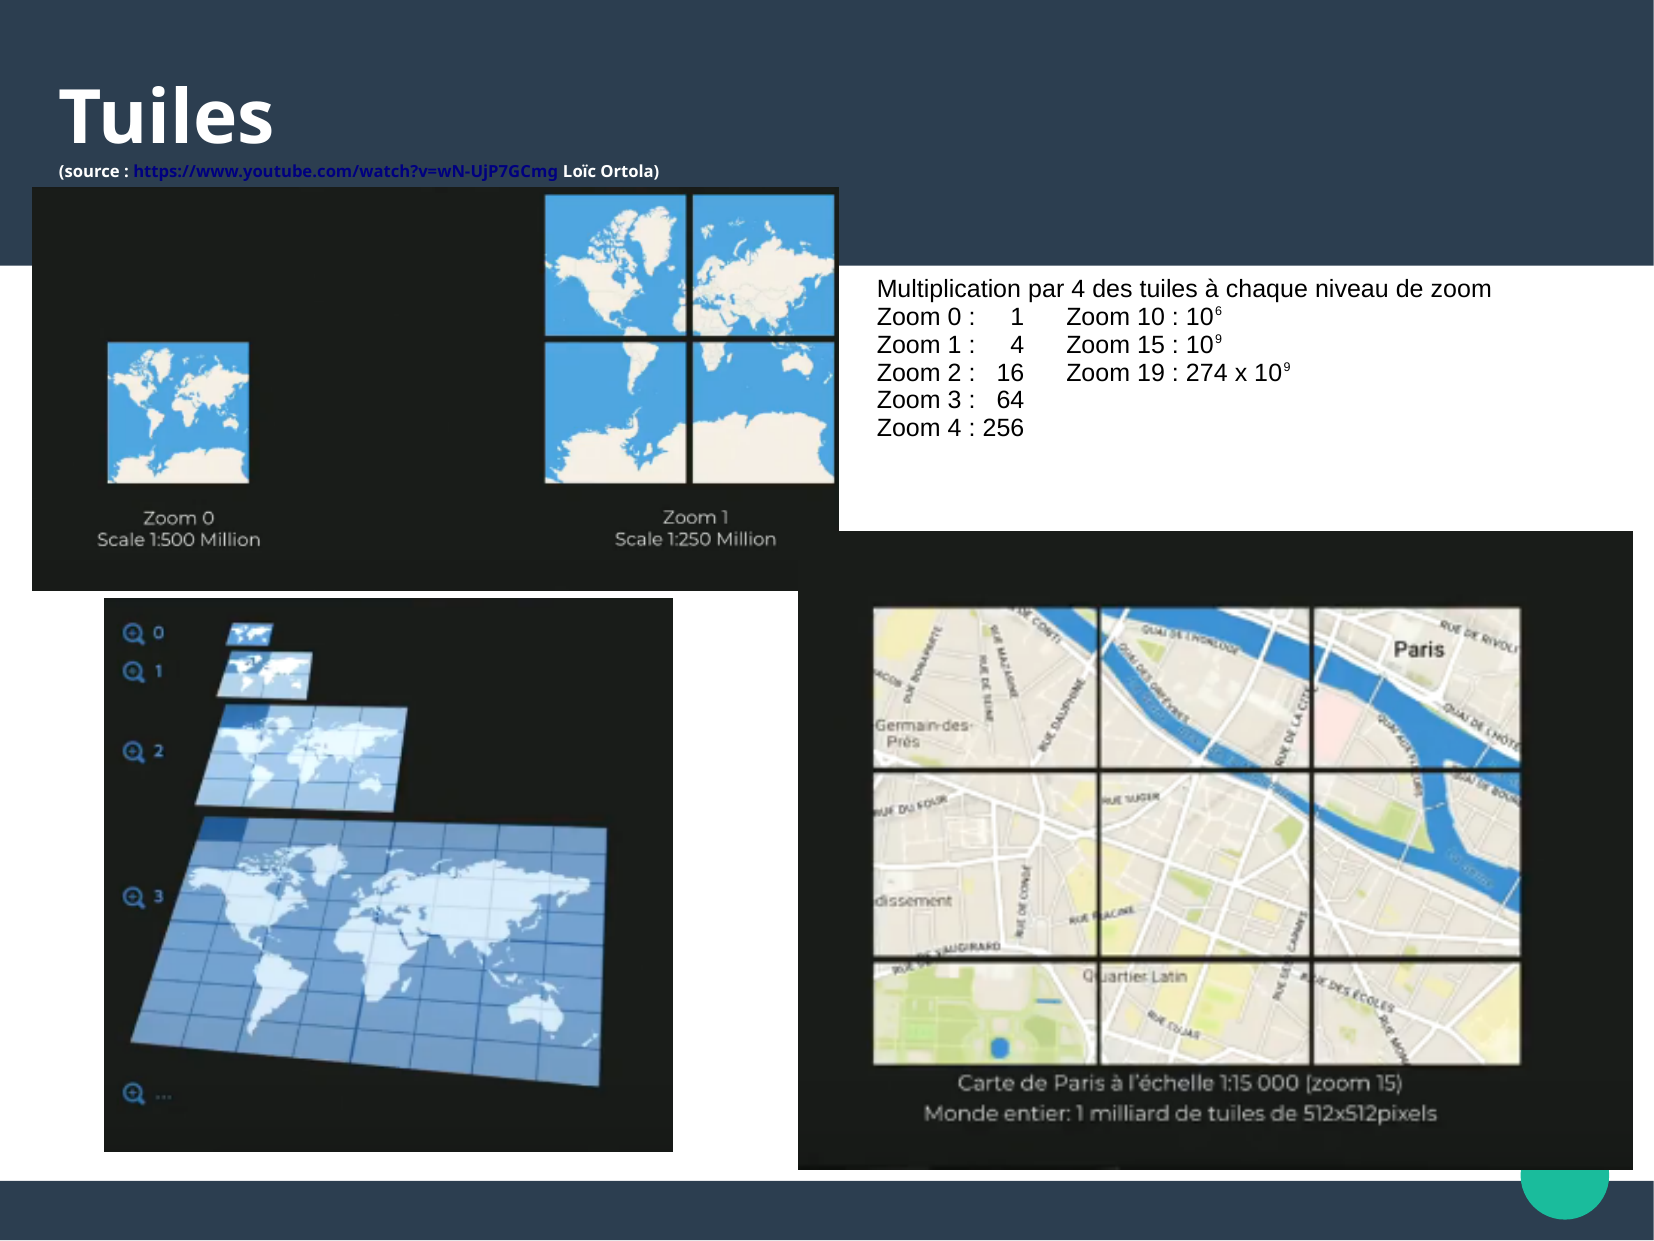

# Tuiles (source : https://www.youtube.com/watch?v=wN-UjP7GCmg Loïc Ortola)
Multiplication par 4 des tuiles à chaque niveau de zoom
Zoom 0 : 1 Zoom 10 : 106
Zoom 1 : 4 Zoom 15 : 109
Zoom 2 : 16 Zoom 19 : 274 x 109
Zoom 3 : 64
Zoom 4 : 256